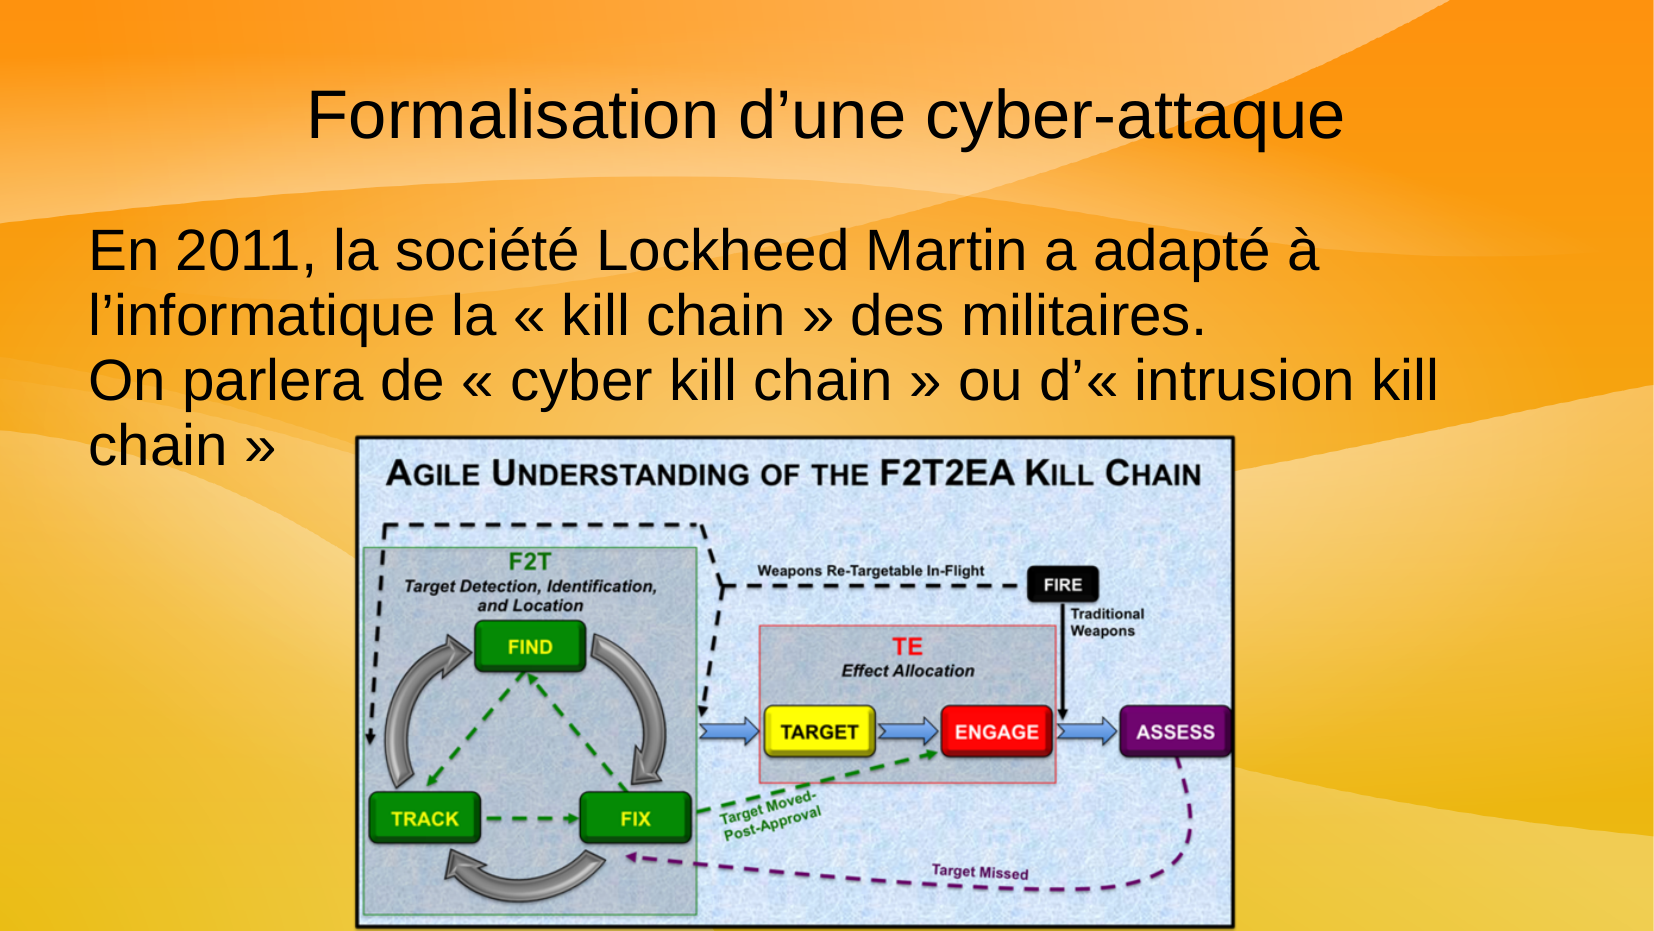

# Formalisation d’une cyber-attaque
En 2011, la société Lockheed Martin a adapté à l’informatique la « kill chain » des militaires.
On parlera de « cyber kill chain » ou d’« intrusion kill chain »